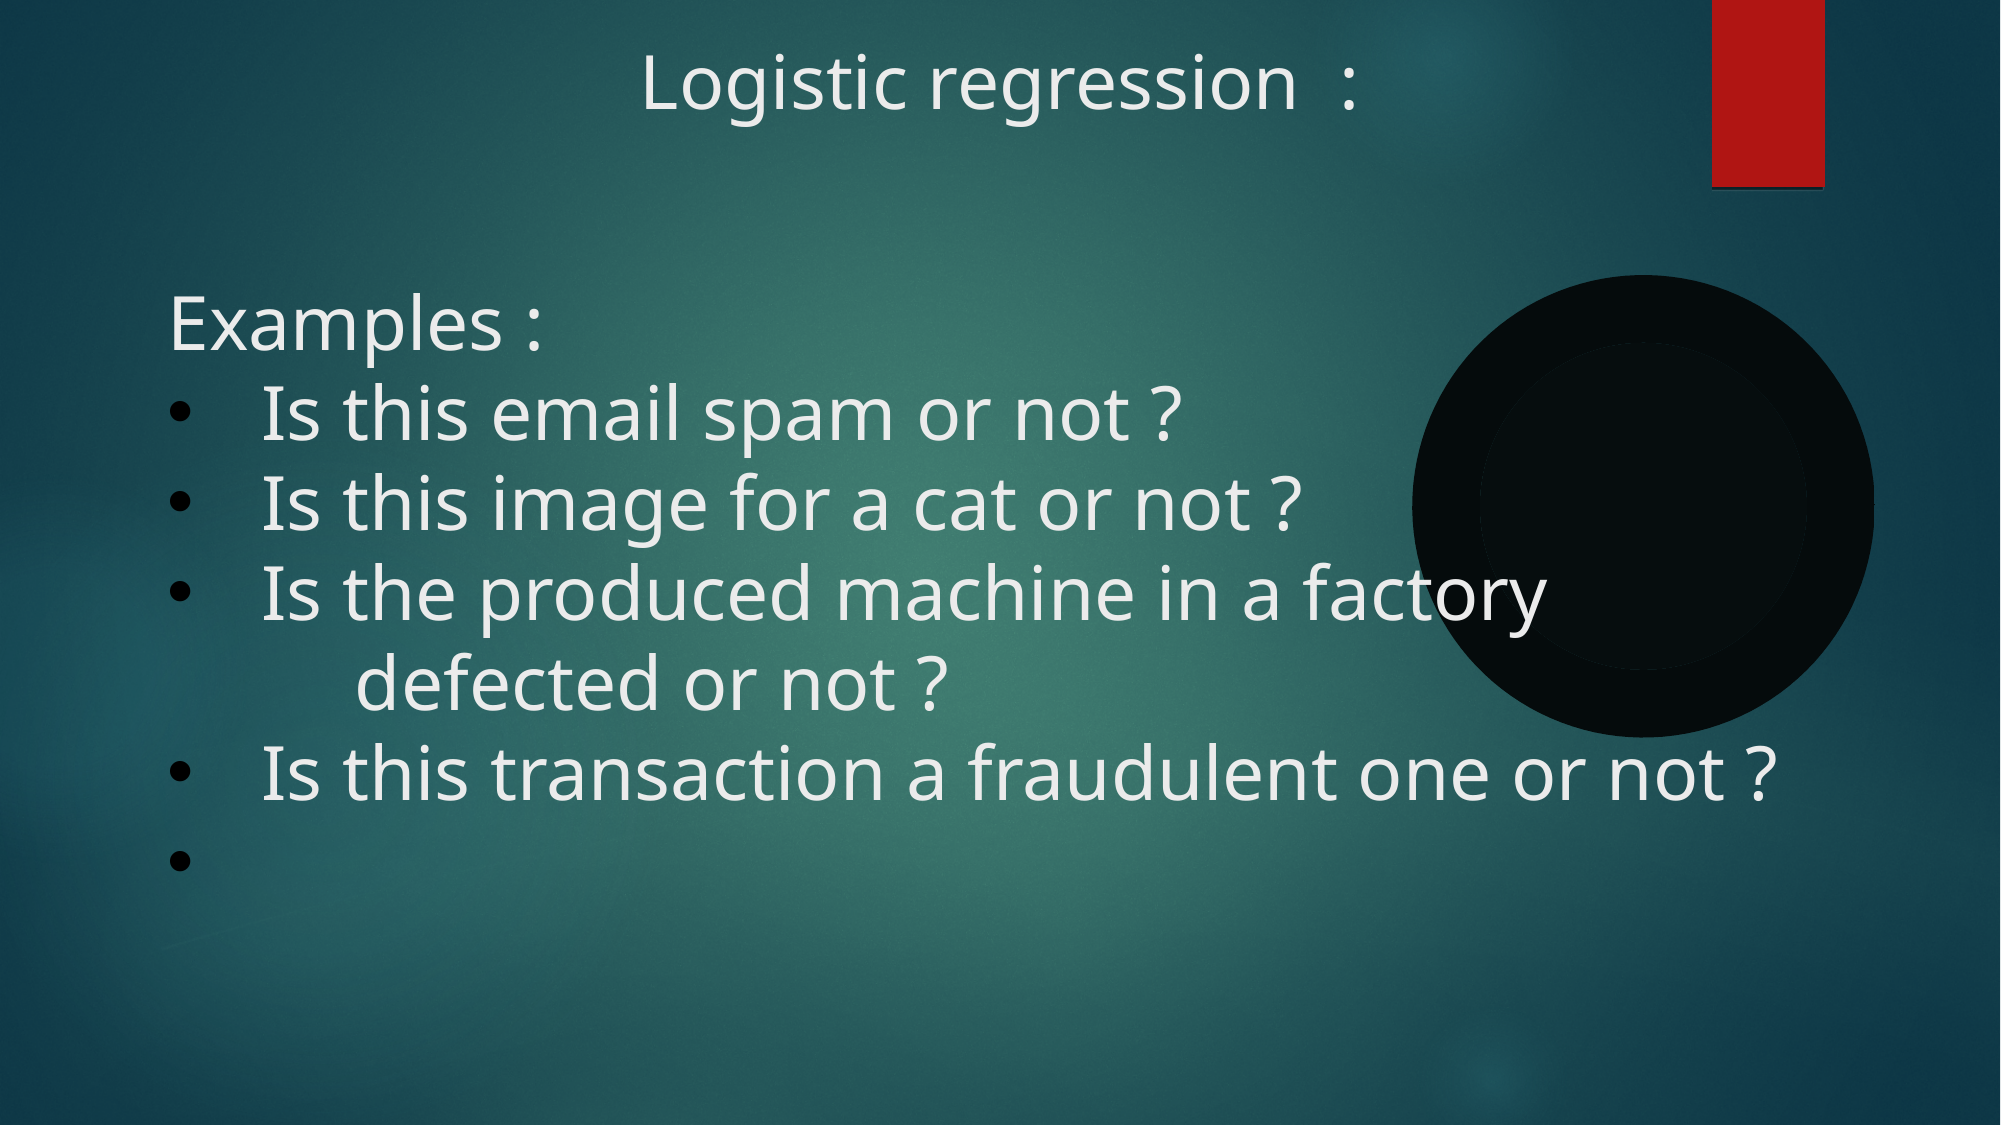

Logistic regression :
Examples :
Is this email spam or not ?
Is this image for a cat or not ?
Is the produced machine in a factory defected or not ?
Is this transaction a fraudulent one or not ?